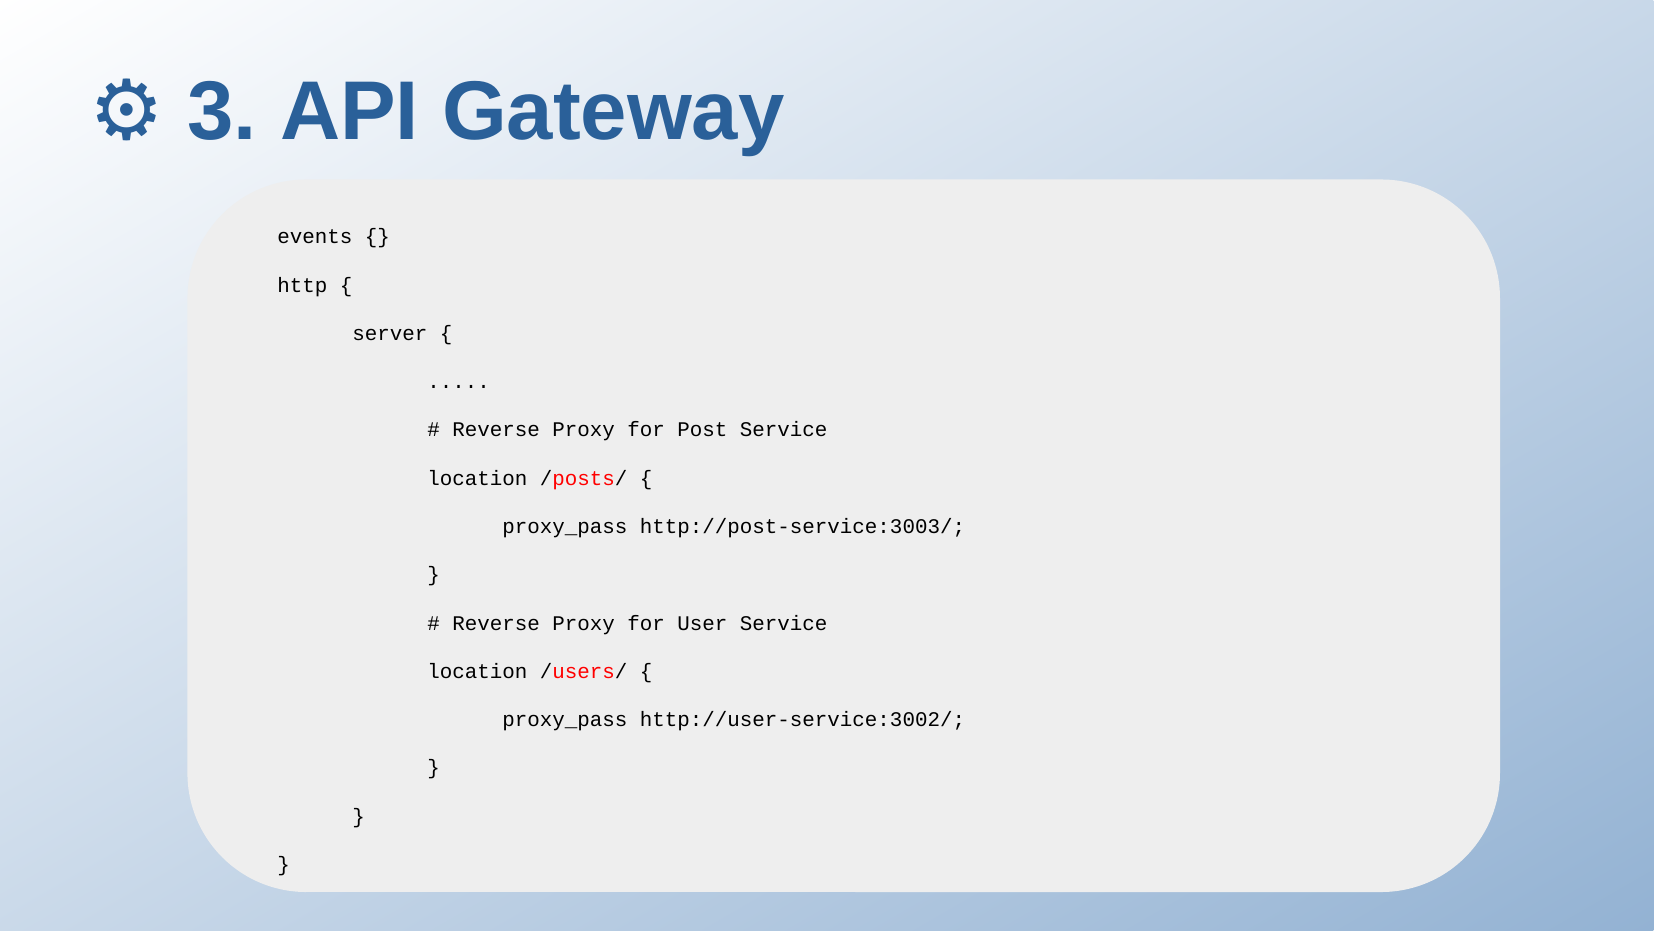

⚙️ 3. API Gateway
events {}
http {
	server {
 .....
		# Reverse Proxy for Post Service
		location /posts/ {
			proxy_pass http://post-service:3003/;
		}
		# Reverse Proxy for User Service
		location /users/ {
			proxy_pass http://user-service:3002/;
		}
	}
}